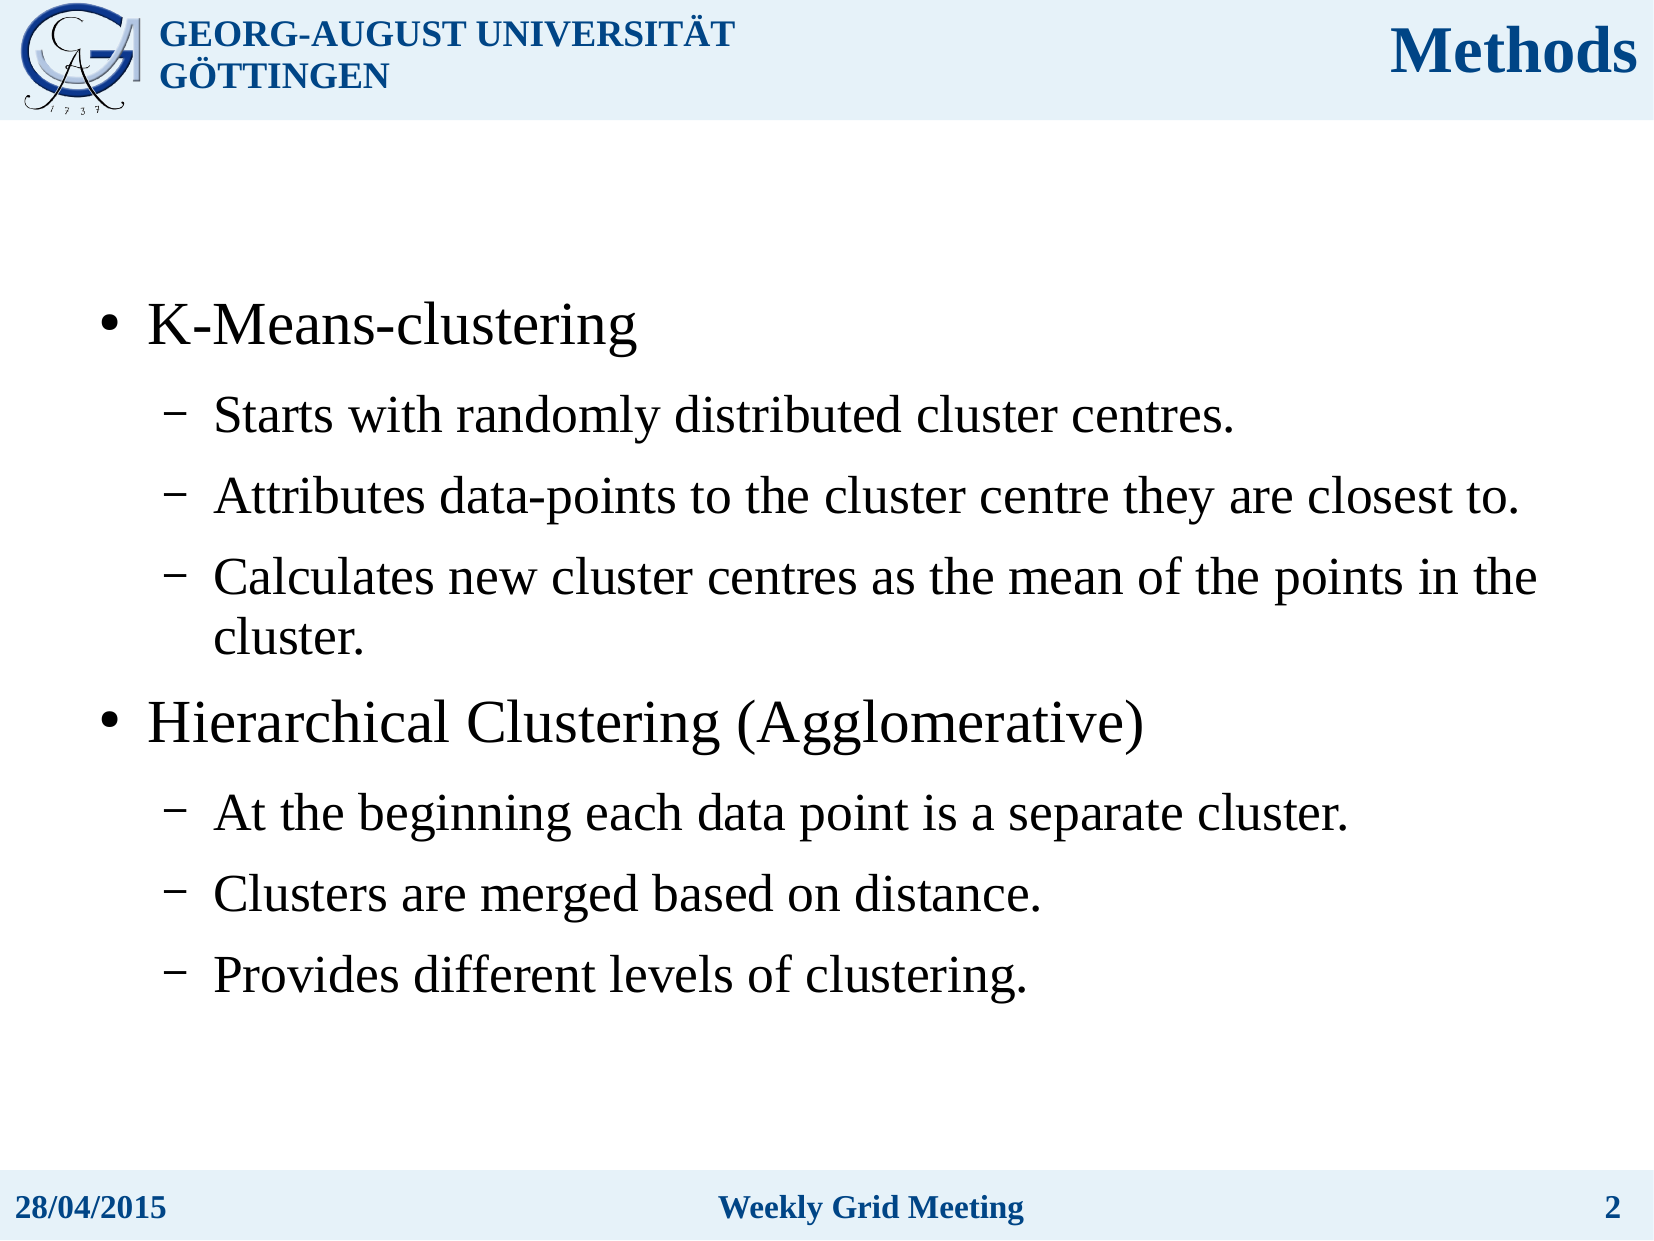

GEORG-AUGUST UNIVERSITÄT GÖTTINGEN
Methods
# K-Means-clustering
Starts with randomly distributed cluster centres.
Attributes data-points to the cluster centre they are closest to.
Calculates new cluster centres as the mean of the points in the cluster.
Hierarchical Clustering (Agglomerative)
At the beginning each data point is a separate cluster.
Clusters are merged based on distance.
Provides different levels of clustering.
28/04/2015
Weekly Grid Meeting
2